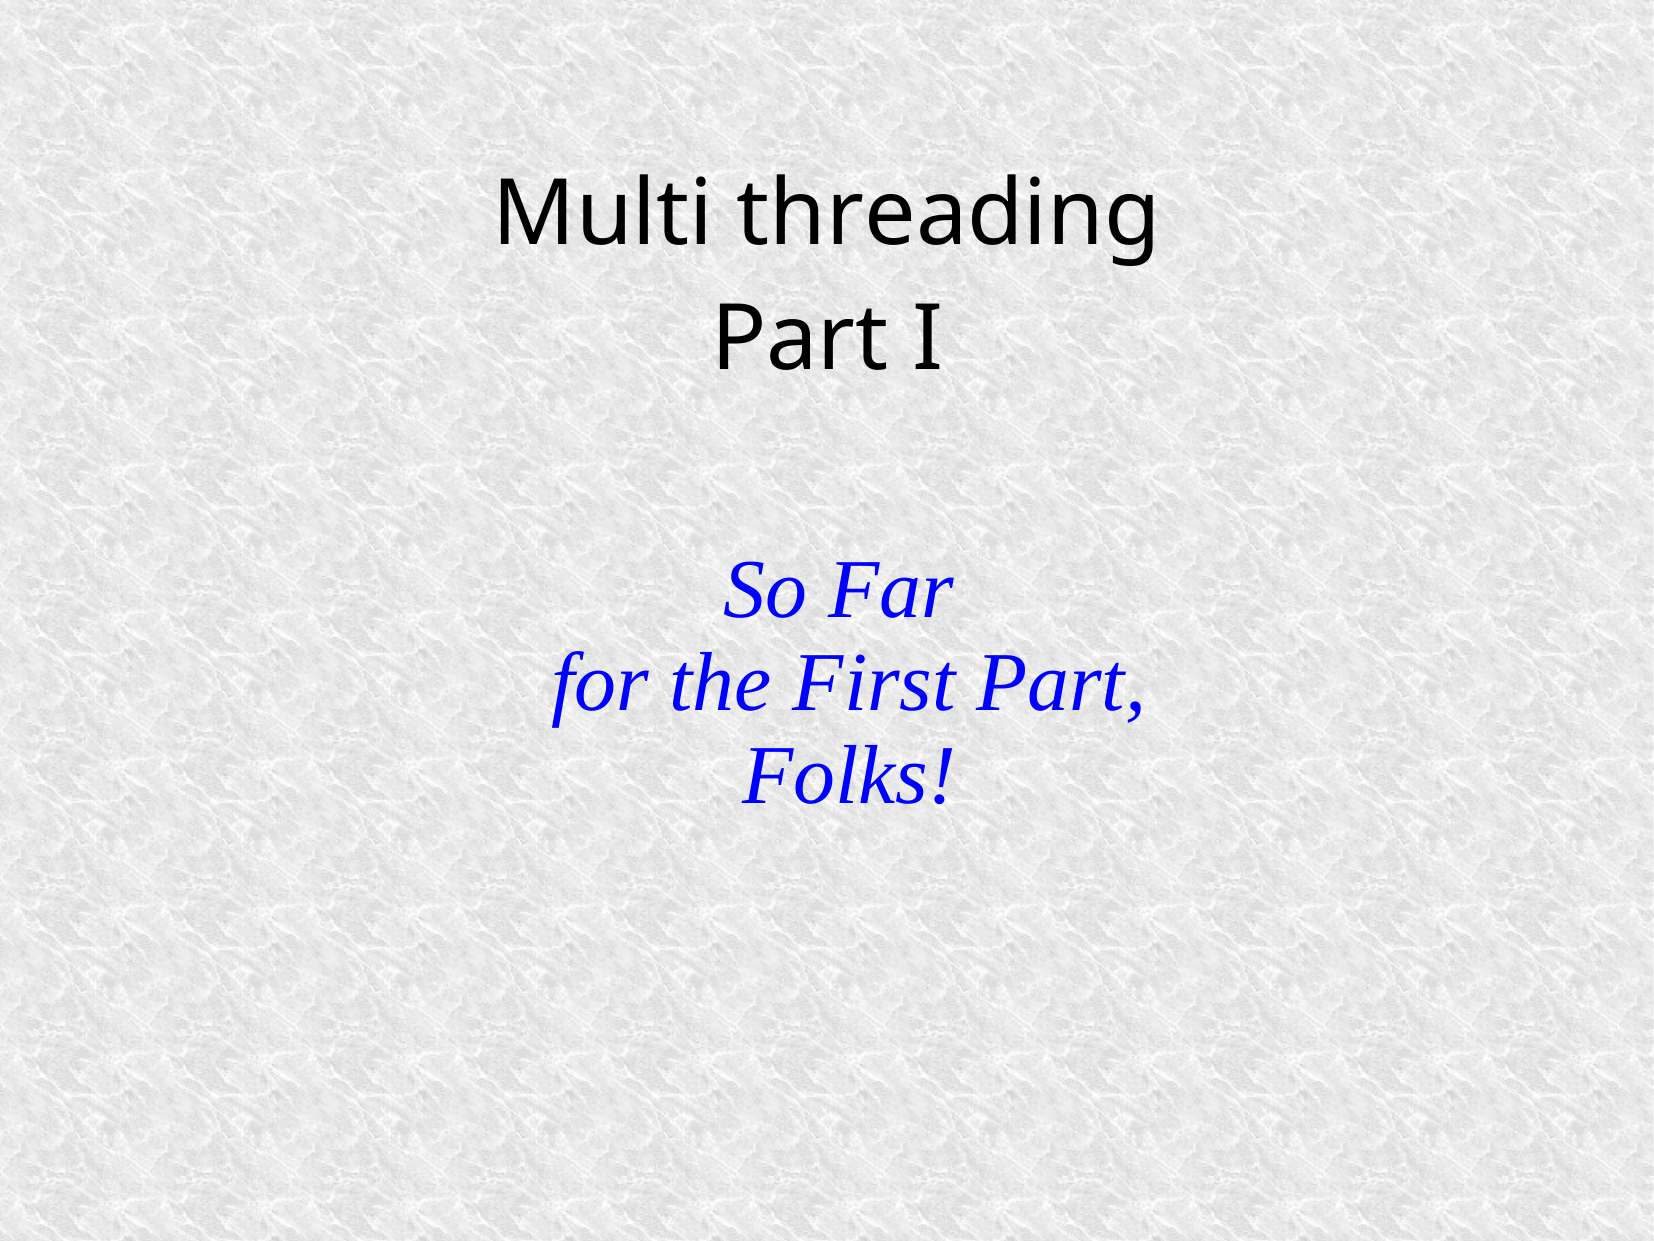

# Multi threading Part I
So Far
for the First Part,
Folks!